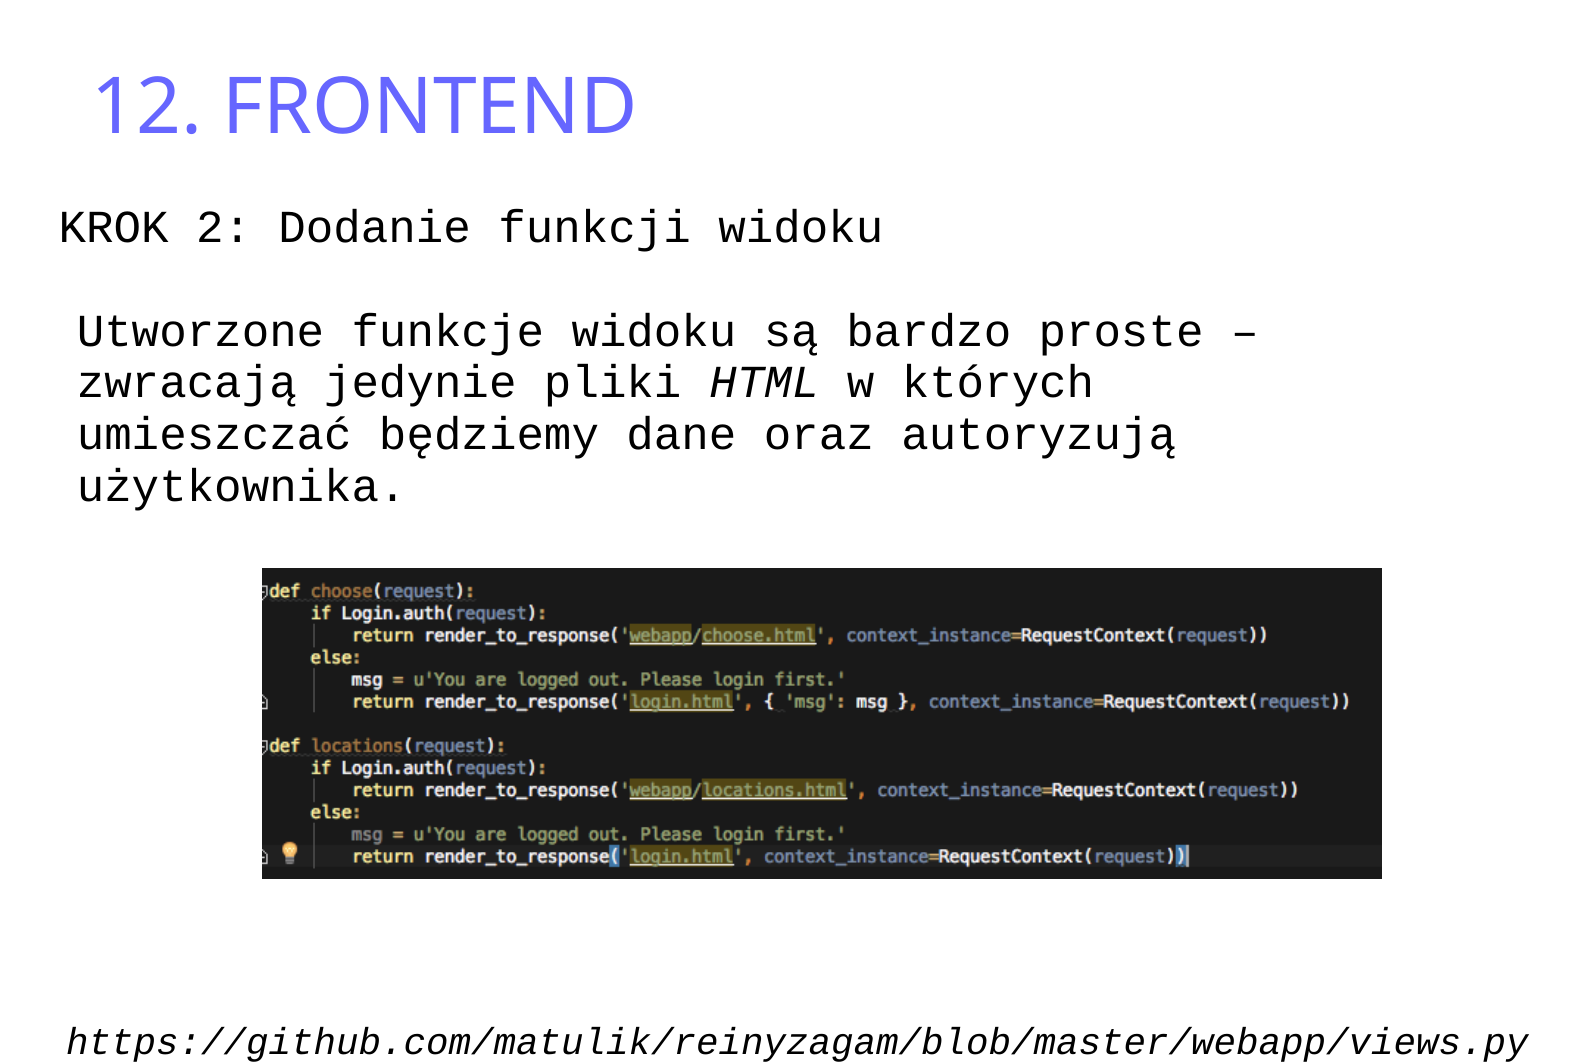

# 12. FRONTEND
KROK 2: Dodanie funkcji widoku
Utworzone funkcje widoku są bardzo proste – zwracają jedynie pliki HTML w których umieszczać będziemy dane oraz autoryzują użytkownika.
https://github.com/matulik/reinyzagam/blob/master/webapp/views.py